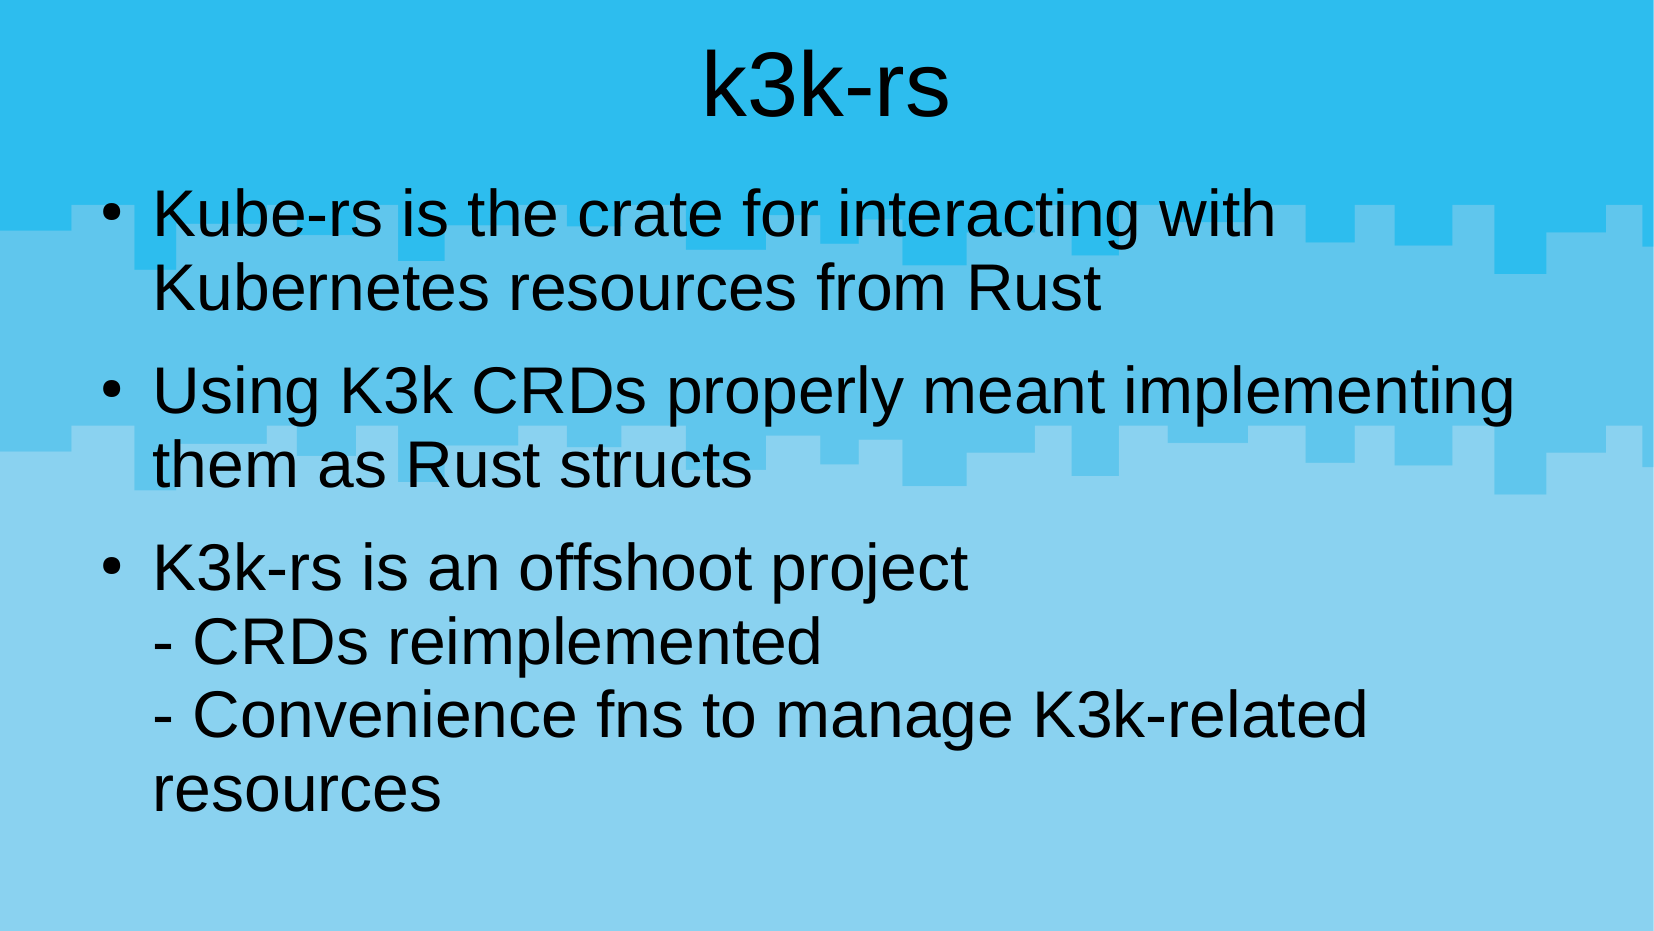

# k3k-rs
Kube-rs is the crate for interacting with Kubernetes resources from Rust
Using K3k CRDs properly meant implementing them as Rust structs
K3k-rs is an offshoot project
- CRDs reimplemented
- Convenience fns to manage K3k-related resources